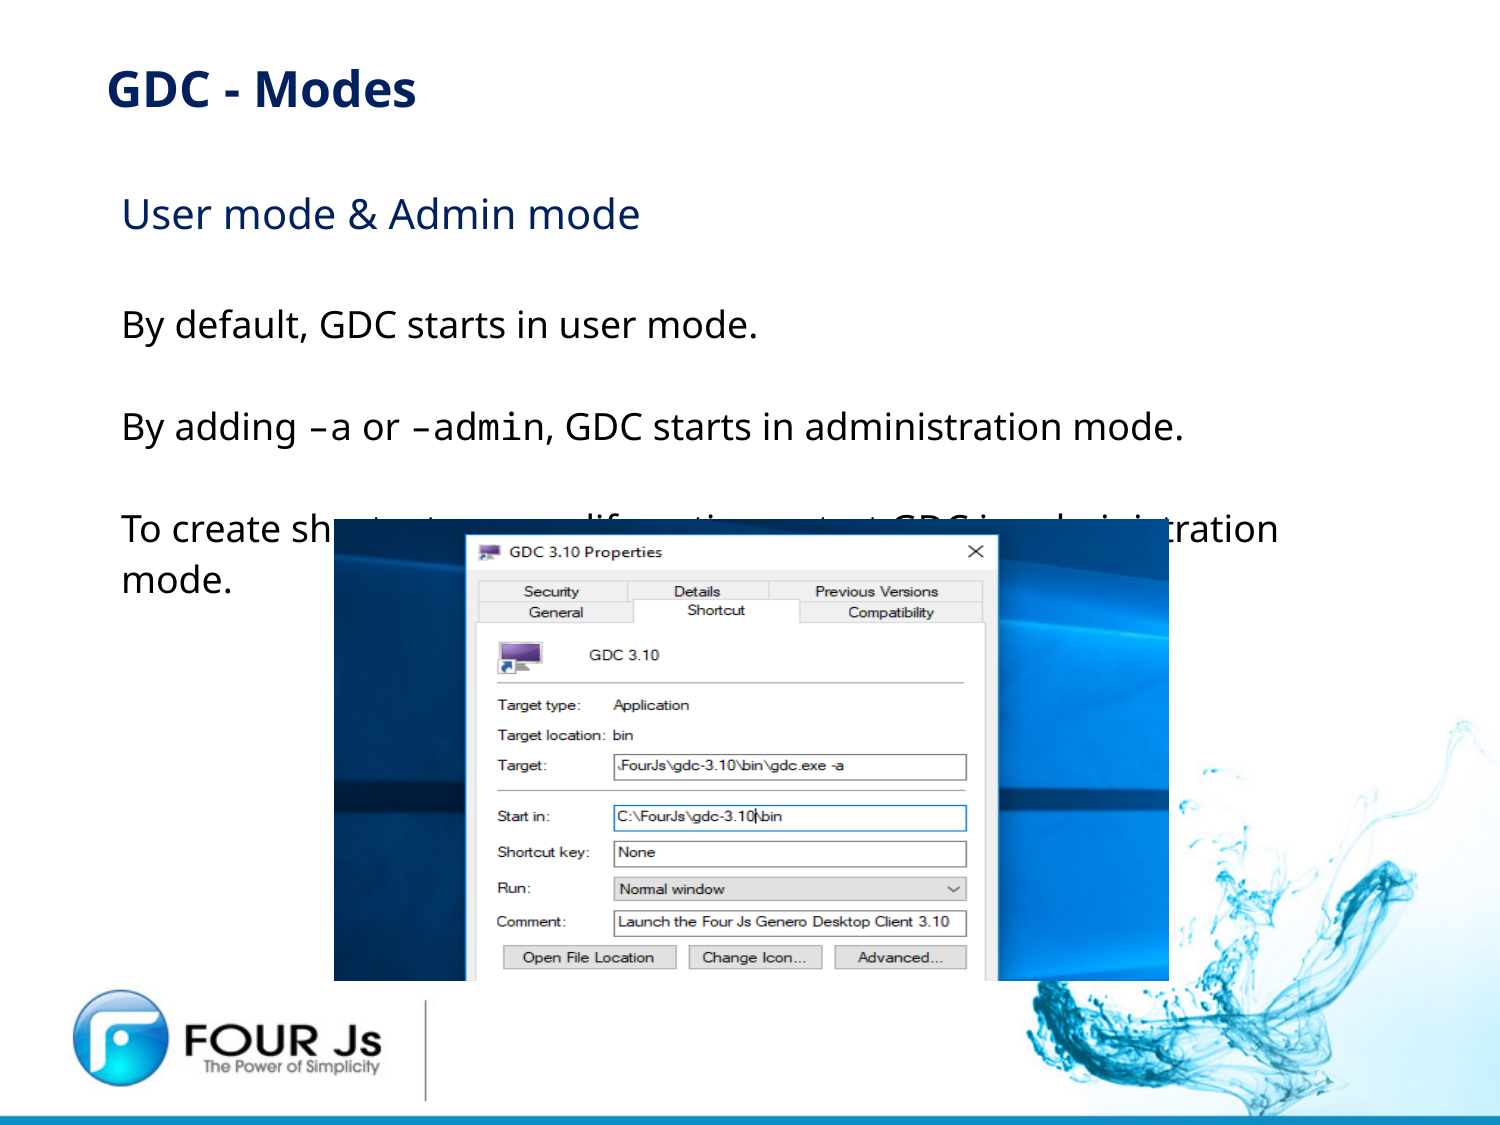

# GDC - Modes
User mode & Admin mode
By default, GDC starts in user mode.
By adding –a or –admin, GDC starts in administration mode.
To create shortcuts or modify options, start GDC in administration mode.